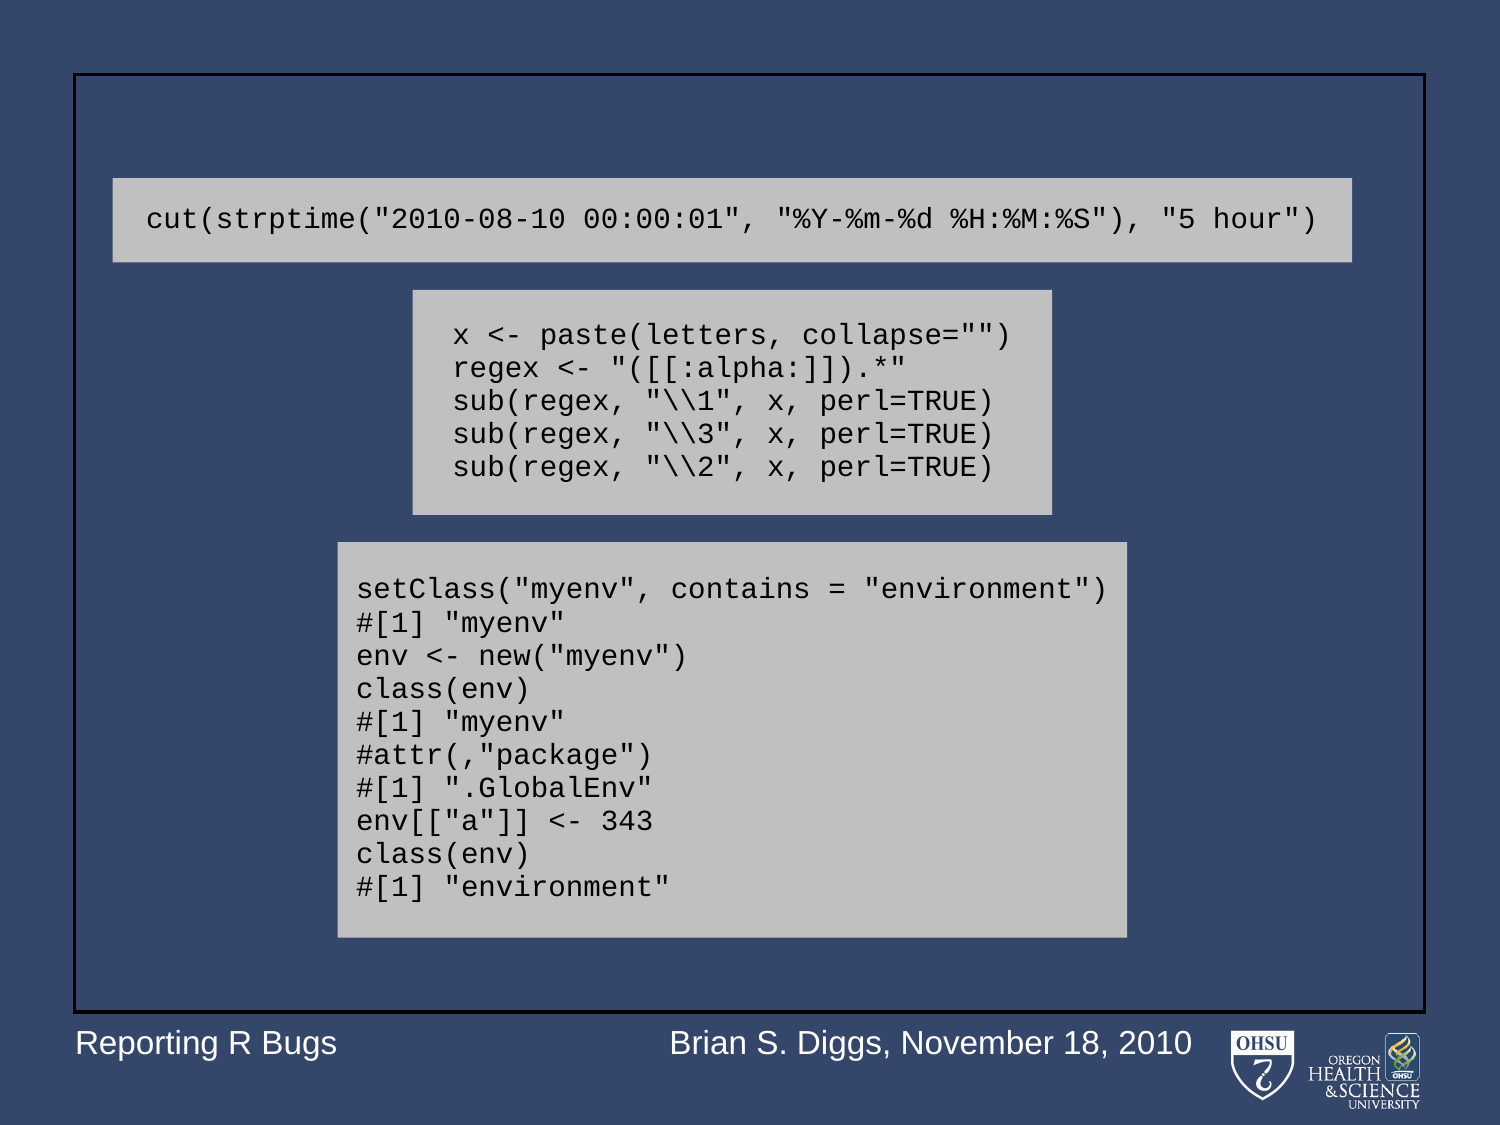

cut(strptime("2010-08-10 00:00:01", "%Y-%m-%d %H:%M:%S"), "5 hour")
x <- paste(letters, collapse="")
regex <- "([[:alpha:]]).*"
sub(regex, "\\1", x, perl=TRUE)
sub(regex, "\\3", x, perl=TRUE)
sub(regex, "\\2", x, perl=TRUE)
setClass("myenv", contains = "environment")
#[1] "myenv"
env <- new("myenv")
class(env)
#[1] "myenv"
#attr(,"package")
#[1] ".GlobalEnv"
env[["a"]] <- 343
class(env)
#[1] "environment"
Reporting R Bugs  Brian S. Diggs, November 18, 2010